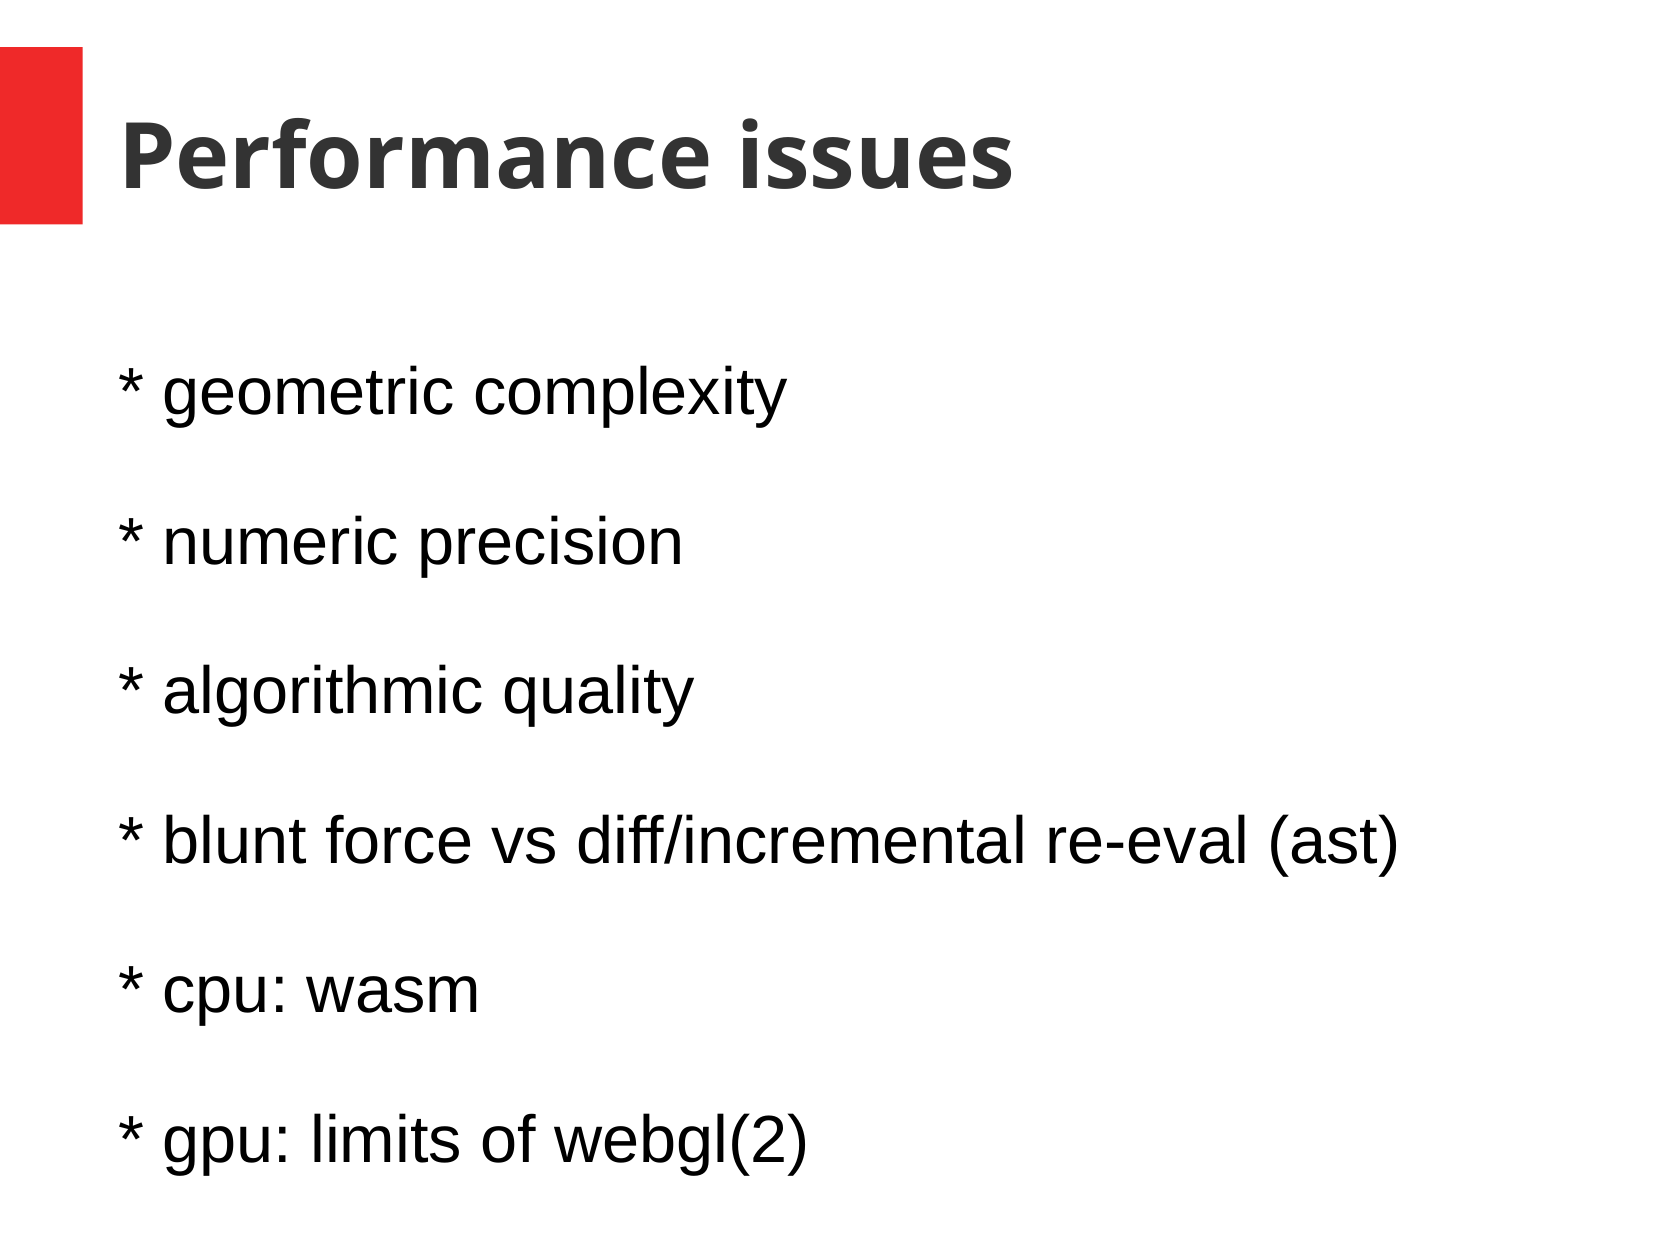

# Performance issues
* geometric complexity
* numeric precision
* algorithmic quality
* blunt force vs diff/incremental re-eval (ast)
* cpu: wasm
* gpu: limits of webgl(2)